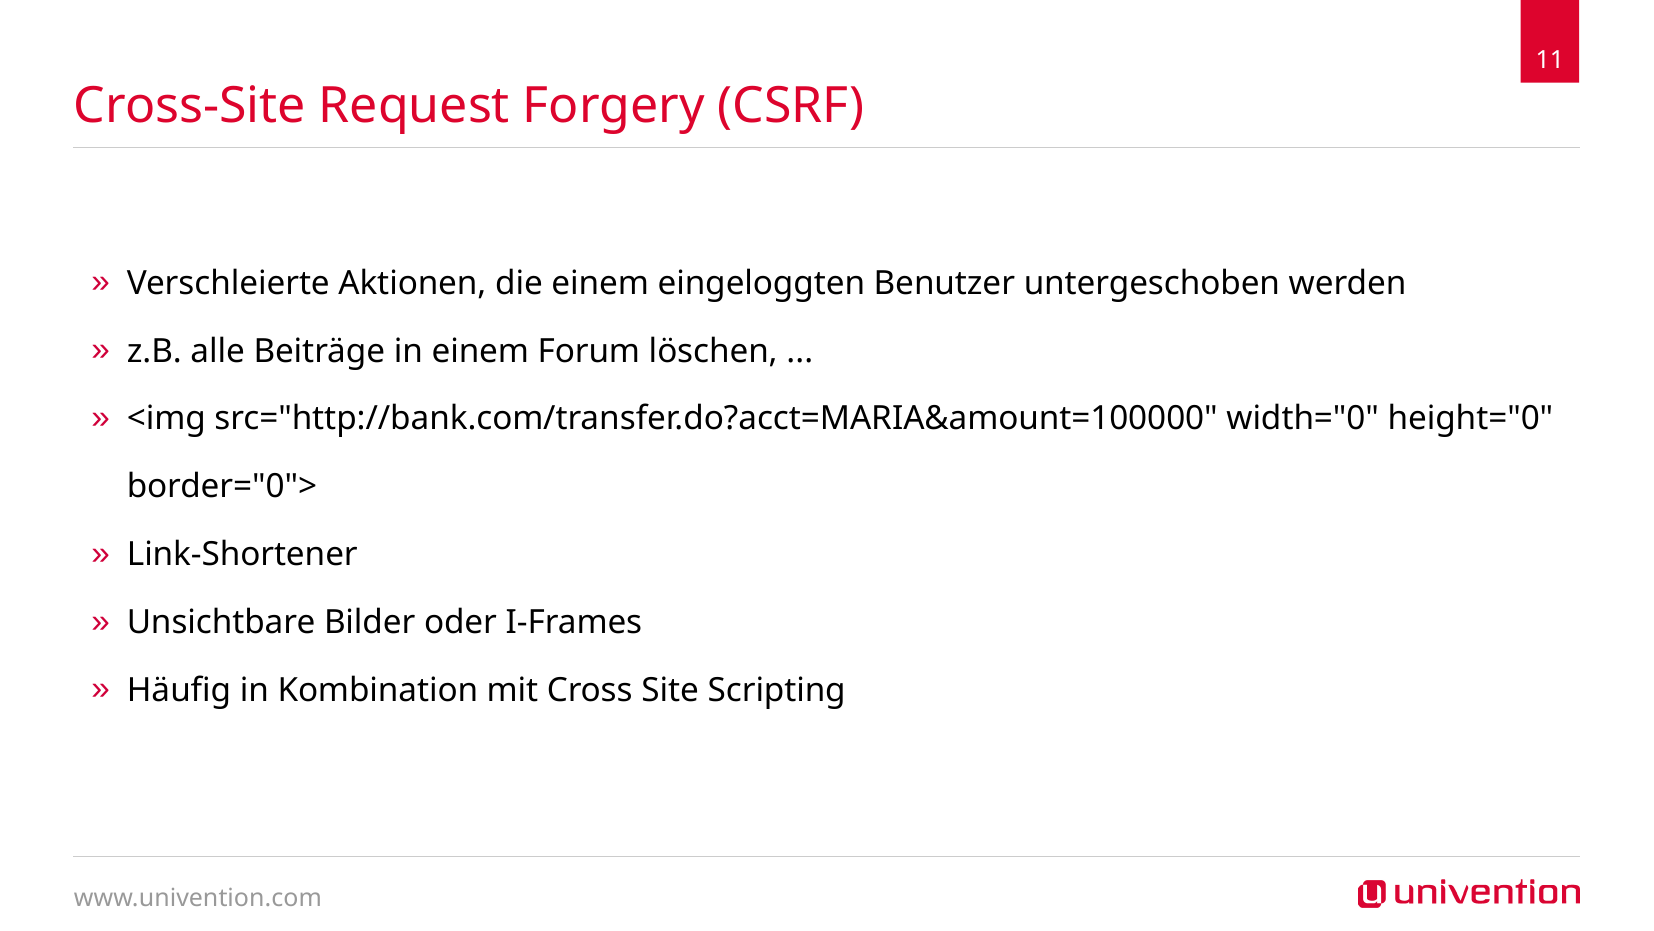

# Cross-Site Request Forgery (CSRF)
Verschleierte Aktionen, die einem eingeloggten Benutzer untergeschoben werden
z.B. alle Beiträge in einem Forum löschen, ...
<img src="http://bank.com/transfer.do?acct=MARIA&amount=100000" width="0" height="0" border="0">
Link-Shortener
Unsichtbare Bilder oder I-Frames
Häufig in Kombination mit Cross Site Scripting